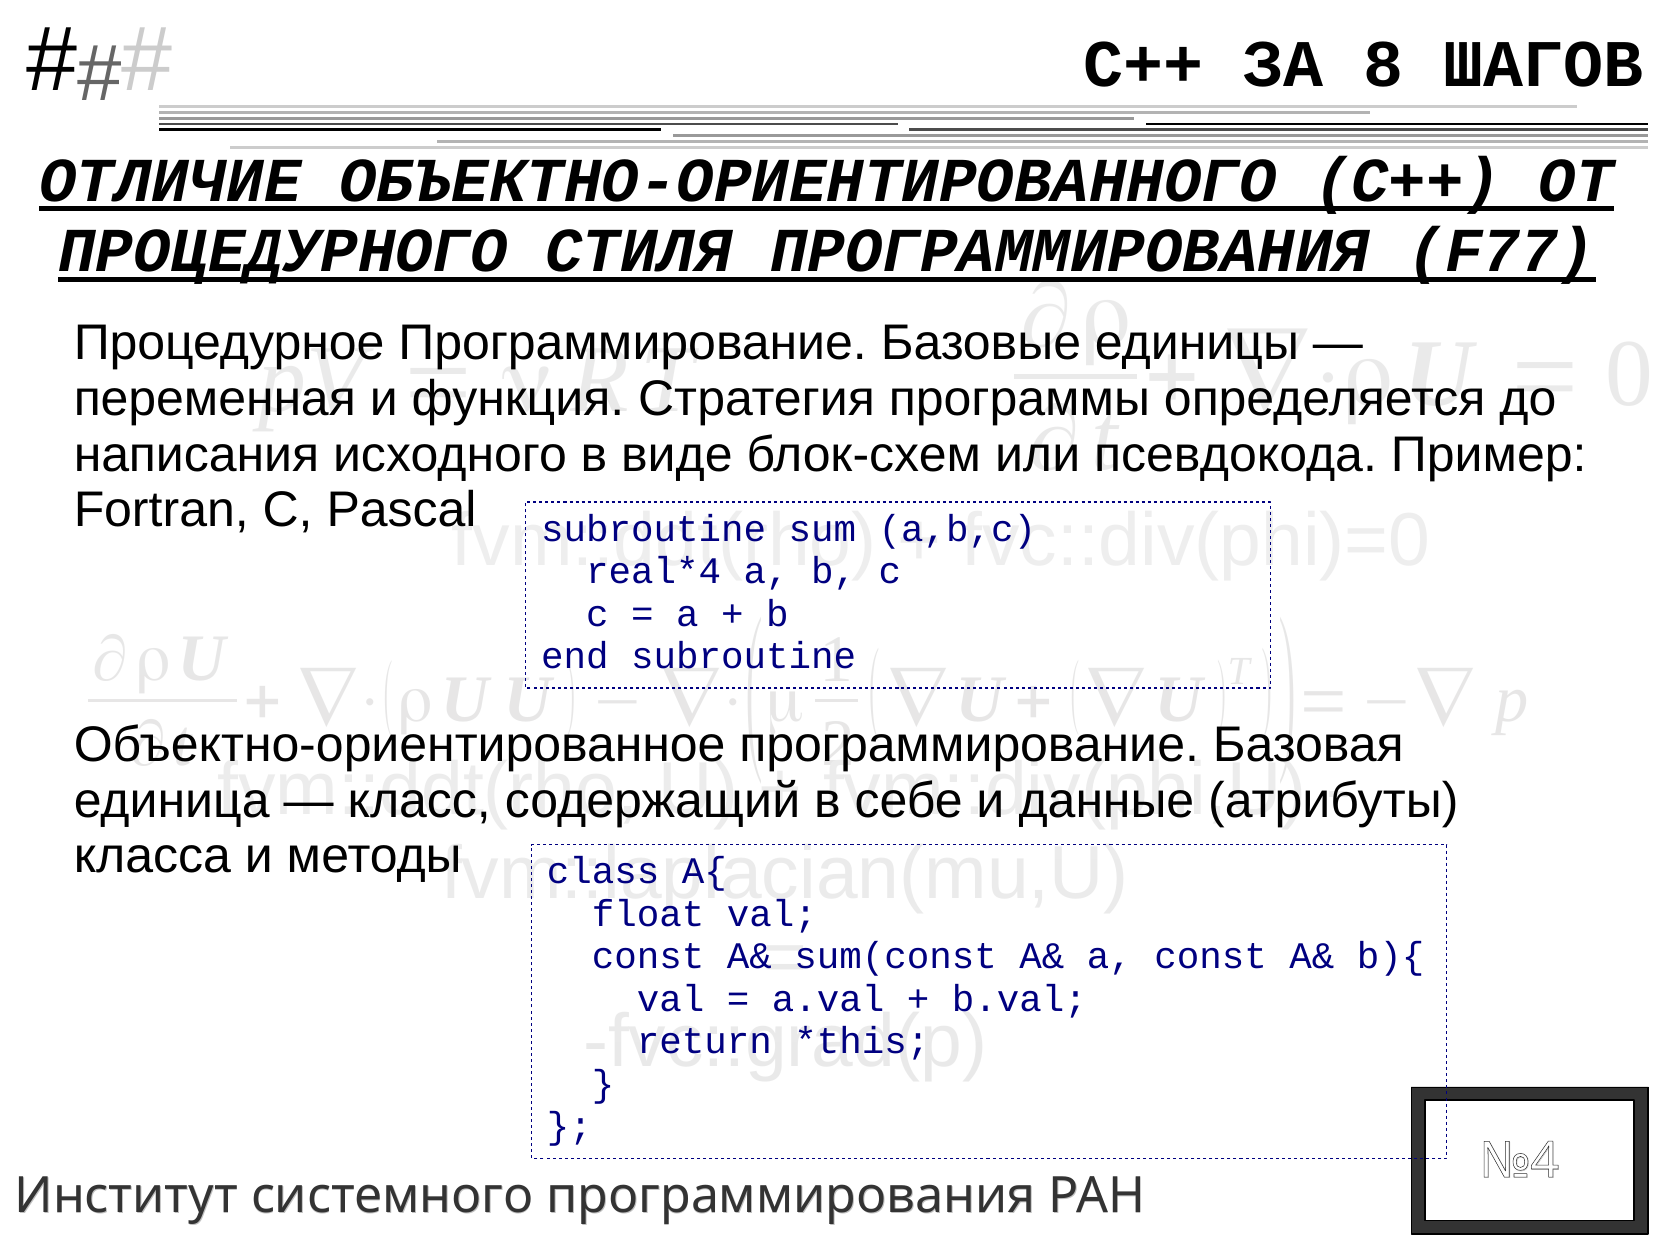

# ОТЛИЧИЕ ОБЪЕКТНО-ОРИЕНТИРОВАННОГО (C++) ОТ ПРОЦЕДУРНОГО СТИЛЯ ПРОГРАММИРОВАНИЯ (F77)
Процедурное Программирование. Базовые единицы — переменная и функция. Стратегия программы определяется до написания исходного в виде блок-схем или псевдокода. Пример: Fortran, C, Pascal
subroutine sum (a,b,c)
 real*4 a, b, c
 c = a + b
end subroutine
Объектно-ориентированное программирование. Базовая единица — класс, содержащий в себе и данные (атрибуты) класса и методы
class A{
 float val;
 const A& sum(const A& a, const A& b){
 val = a.val + b.val;
 return *this;
 }
};